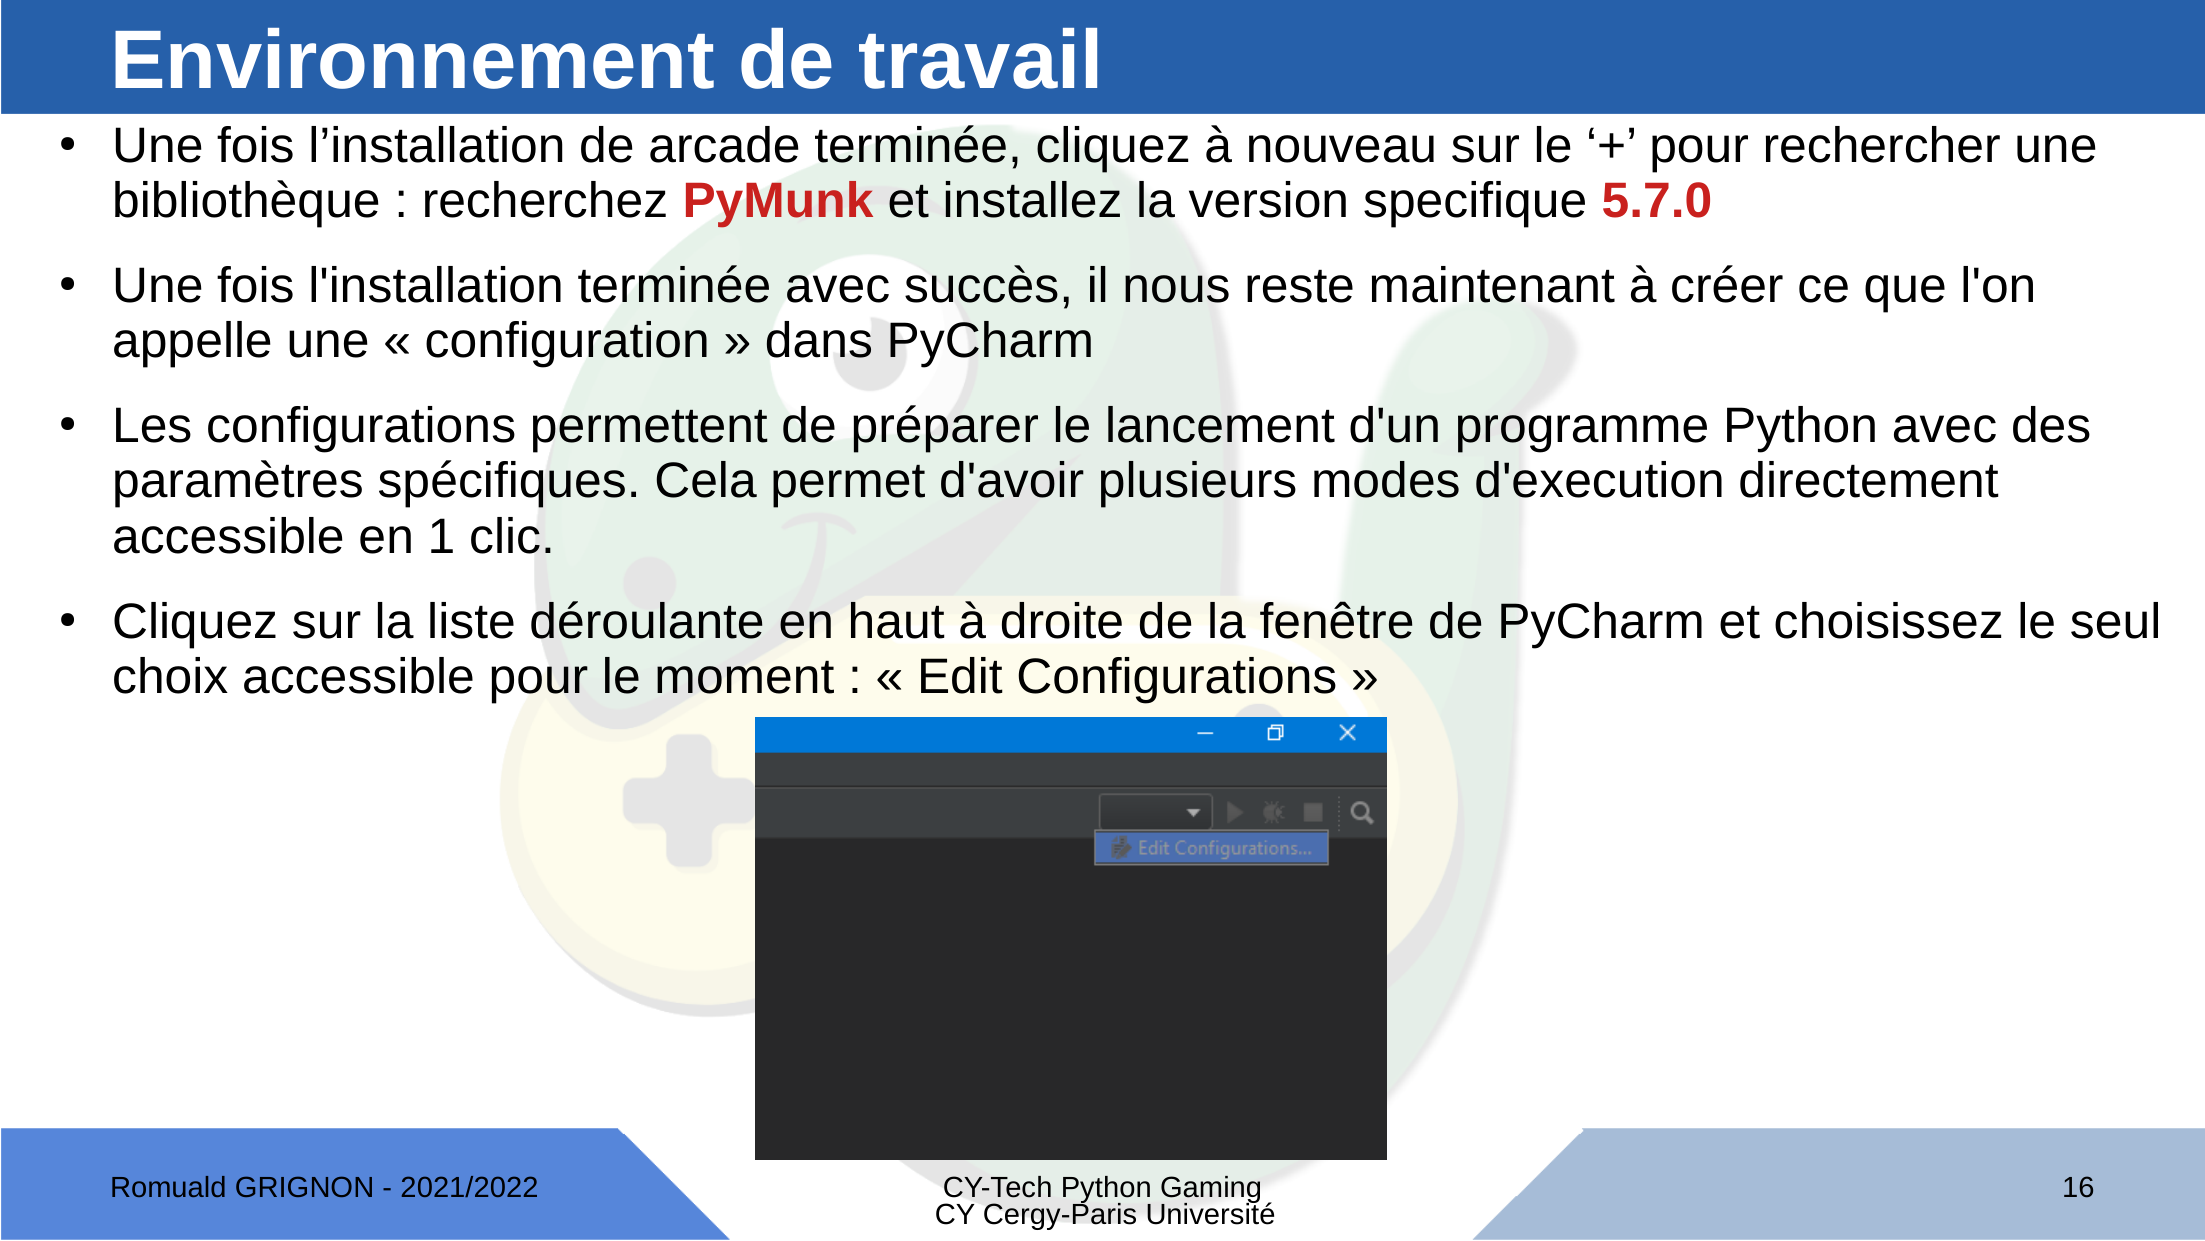

# Environnement de travail
Une fois l’installation de arcade terminée, cliquez à nouveau sur le ‘+’ pour rechercher une bibliothèque : recherchez PyMunk et installez la version specifique 5.7.0
Une fois l'installation terminée avec succès, il nous reste maintenant à créer ce que l'on appelle une « configuration » dans PyCharm
Les configurations permettent de préparer le lancement d'un programme Python avec des paramètres spécifiques. Cela permet d'avoir plusieurs modes d'execution directement accessible en 1 clic.
Cliquez sur la liste déroulante en haut à droite de la fenêtre de PyCharm et choisissez le seul choix accessible pour le moment : « Edit Configurations »
Romuald GRIGNON - 2021/2022
 CY-Tech Python Gaming CY Cergy-Paris Université
16